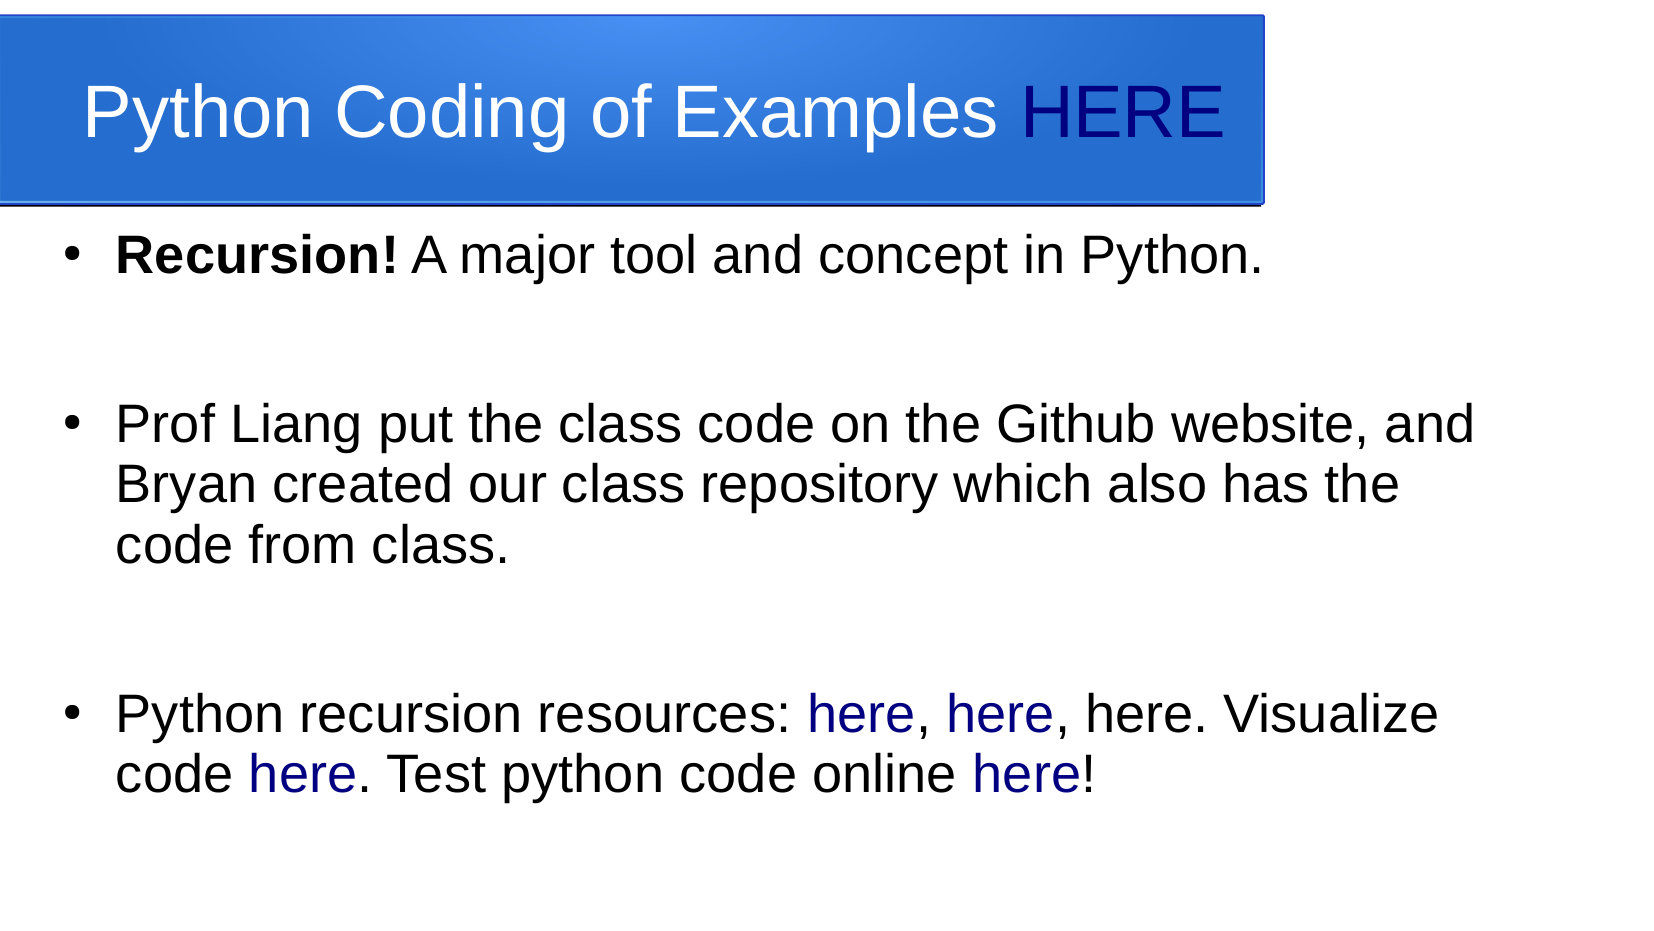

# Python Coding of Examples HERE
Recursion! A major tool and concept in Python.
Prof Liang put the class code on the Github website, and Bryan created our class repository which also has the code from class.
Python recursion resources: here, here, here. Visualize code here. Test python code online here!